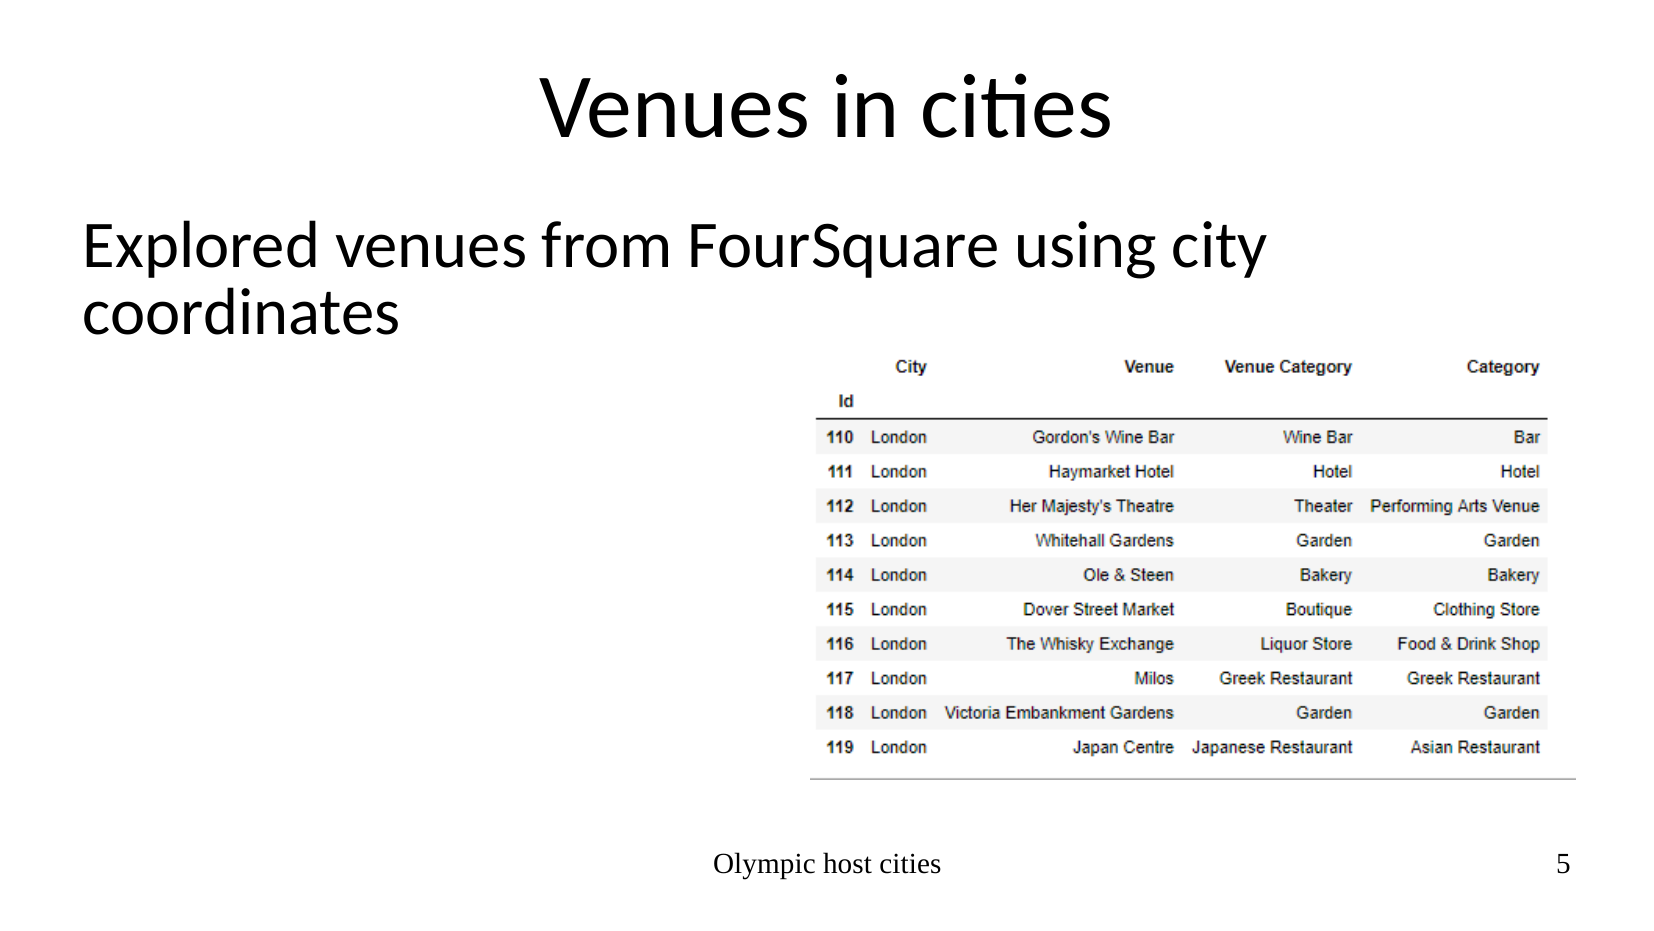

# Venues in cities
Explored venues from FourSquare using city coordinates
Olympic host cities
5